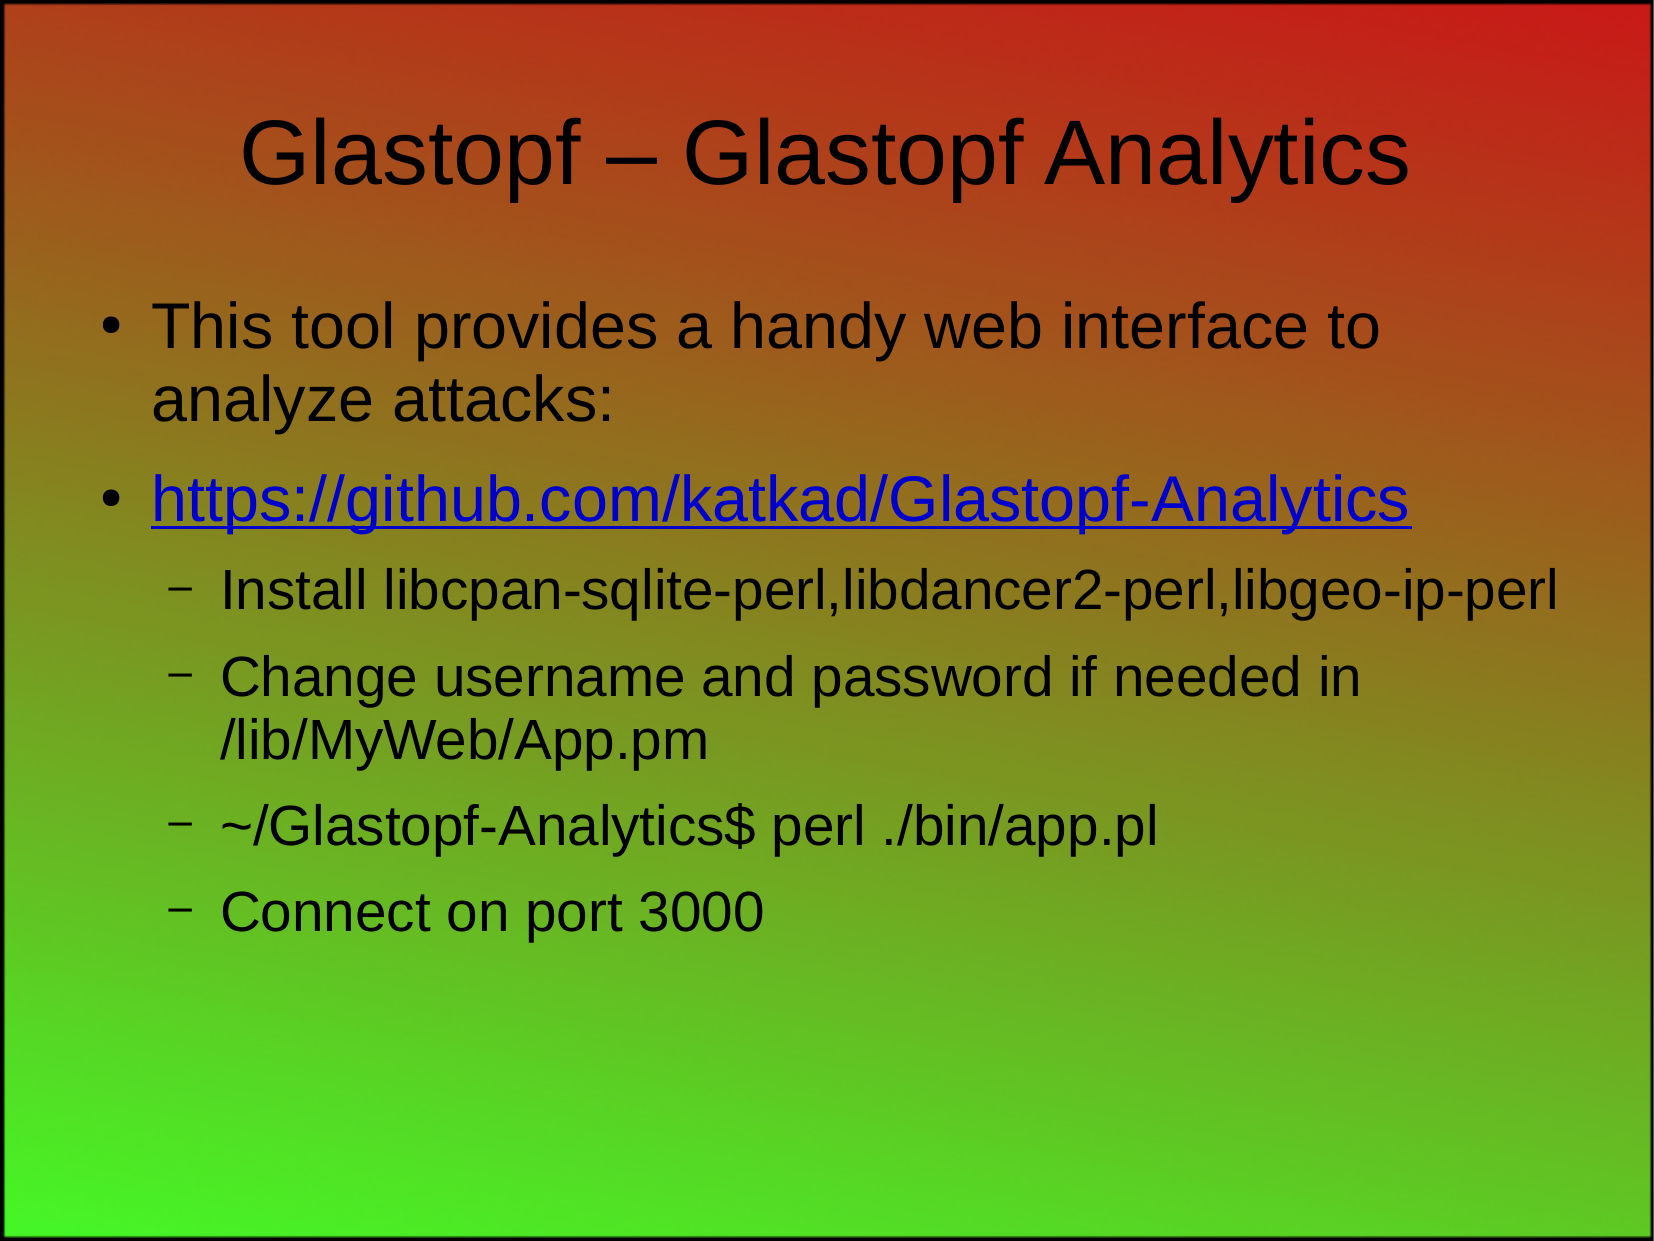

# Glastopf – Glastopf Analytics
This tool provides a handy web interface to analyze attacks:
https://github.com/katkad/Glastopf-Analytics
Install libcpan-sqlite-perl,libdancer2-perl,libgeo-ip-perl
Change username and password if needed in /lib/MyWeb/App.pm
~/Glastopf-Analytics$ perl ./bin/app.pl
Connect on port 3000